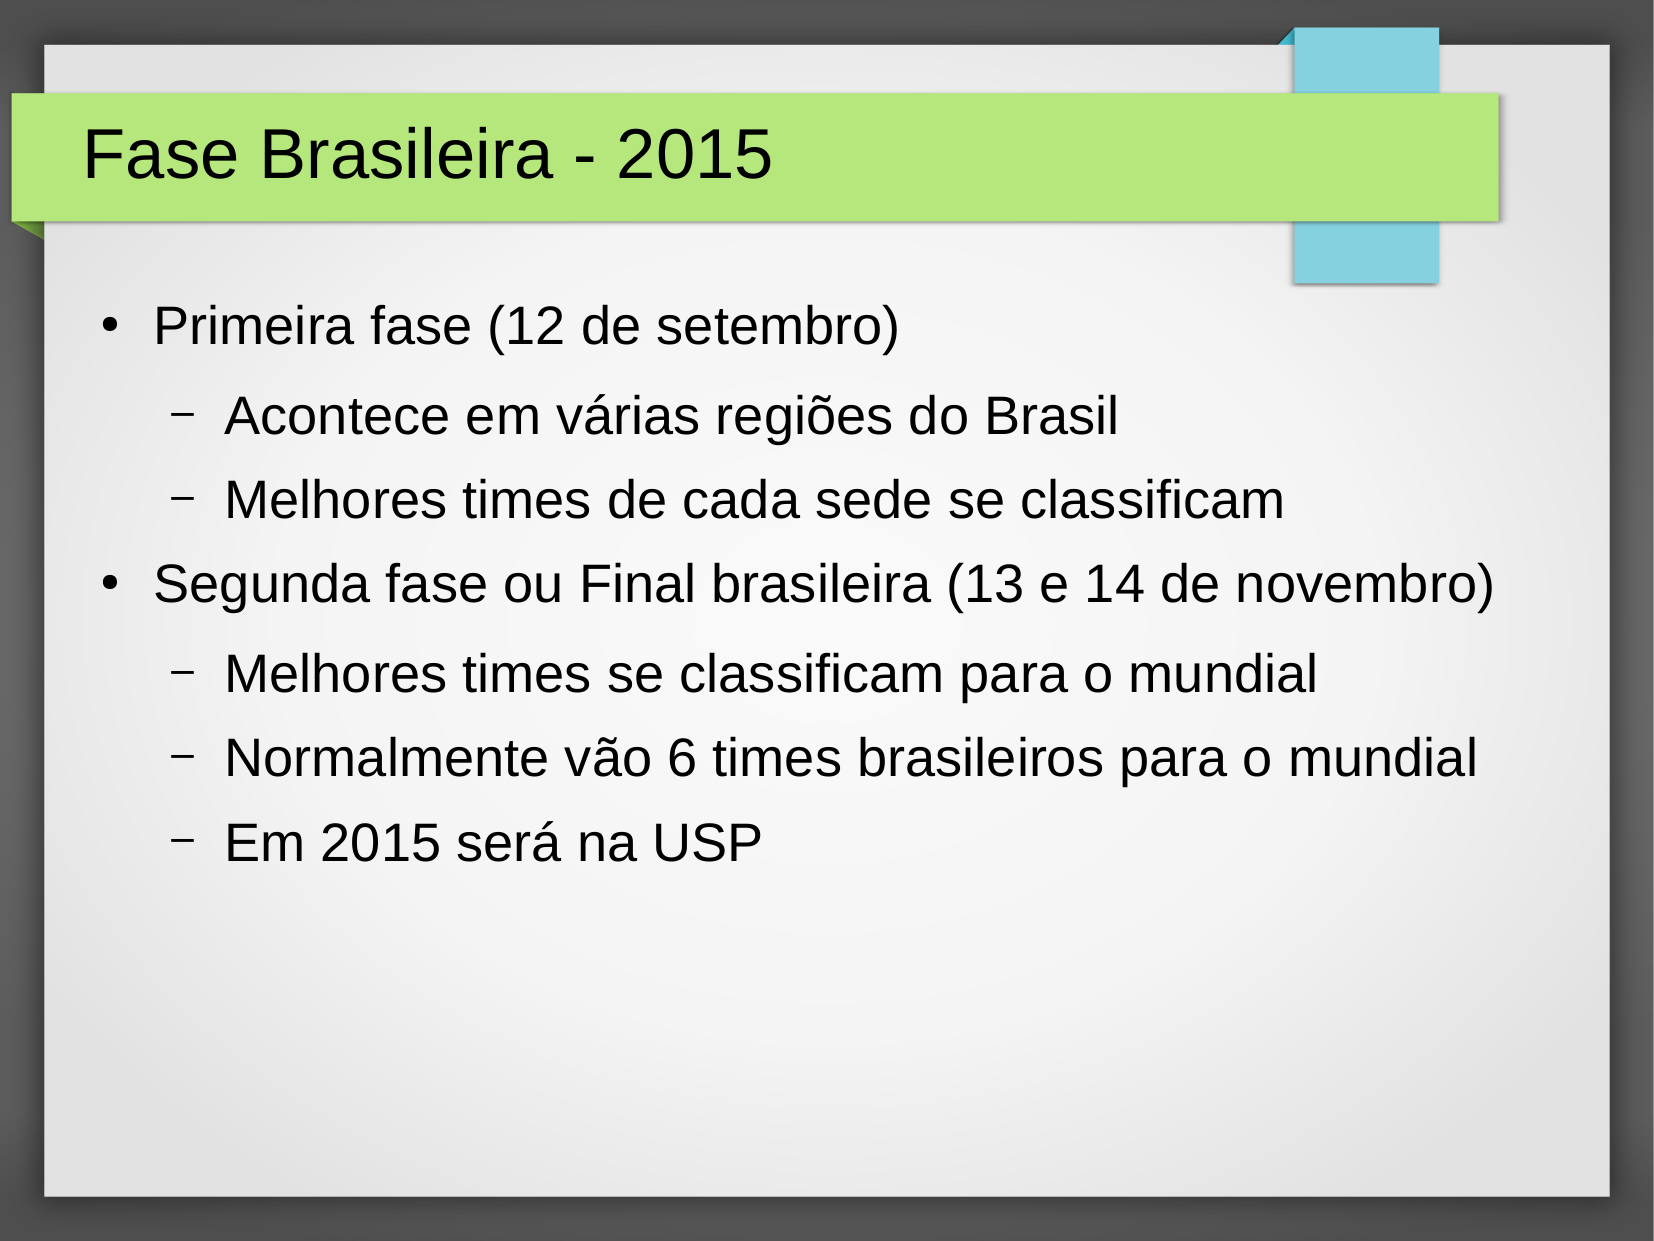

# Fase Brasileira - 2015
Primeira fase (12 de setembro)
Acontece em várias regiões do Brasil
Melhores times de cada sede se classificam
Segunda fase ou Final brasileira (13 e 14 de novembro)
Melhores times se classificam para o mundial
Normalmente vão 6 times brasileiros para o mundial
Em 2015 será na USP